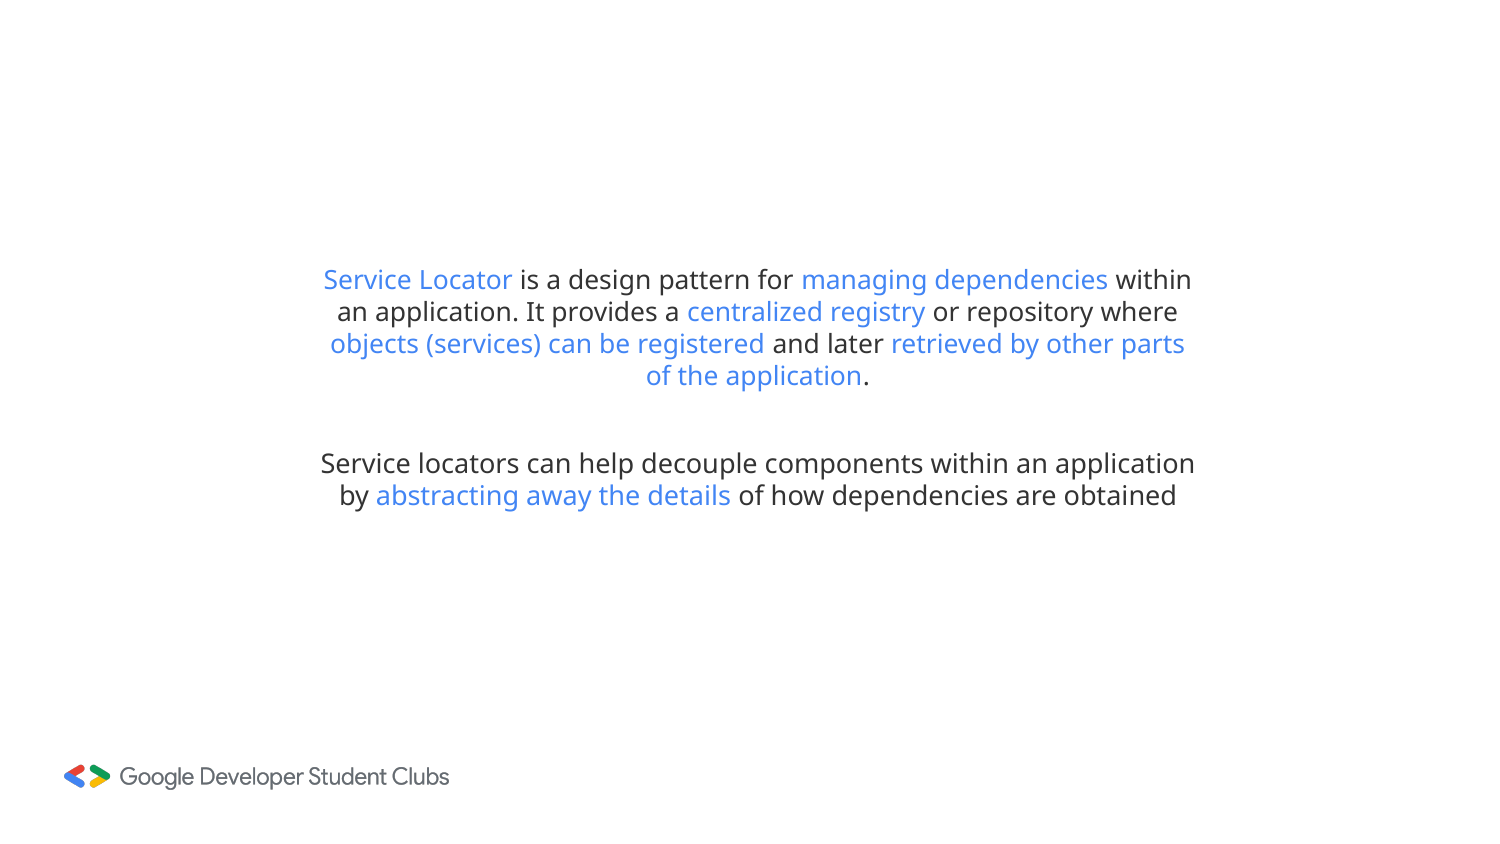

# Service Locator is a design pattern for managing dependencies within an application. It provides a centralized registry or repository where objects (services) can be registered and later retrieved by other parts of the application.
Service locators can help decouple components within an application by abstracting away the details of how dependencies are obtained